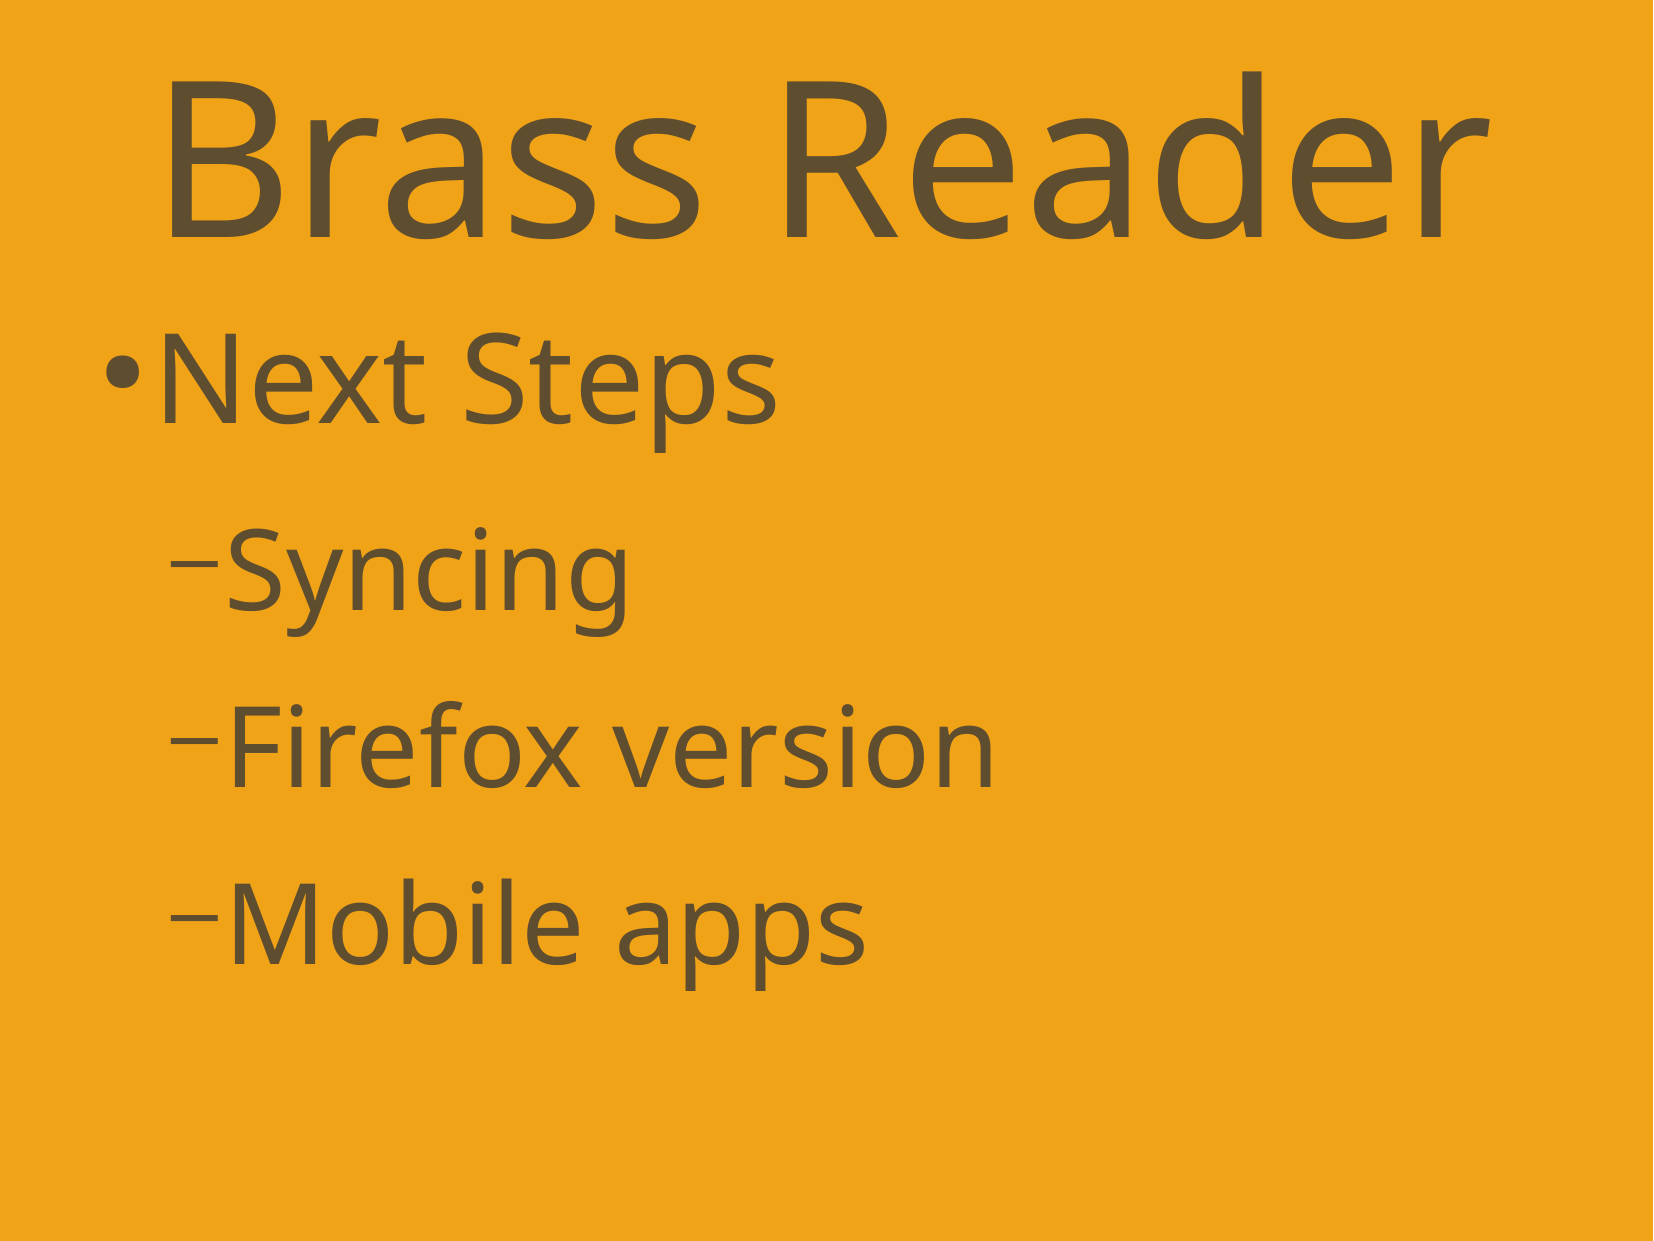

# Brass Reader
Next Steps
Syncing
Firefox version
Mobile apps